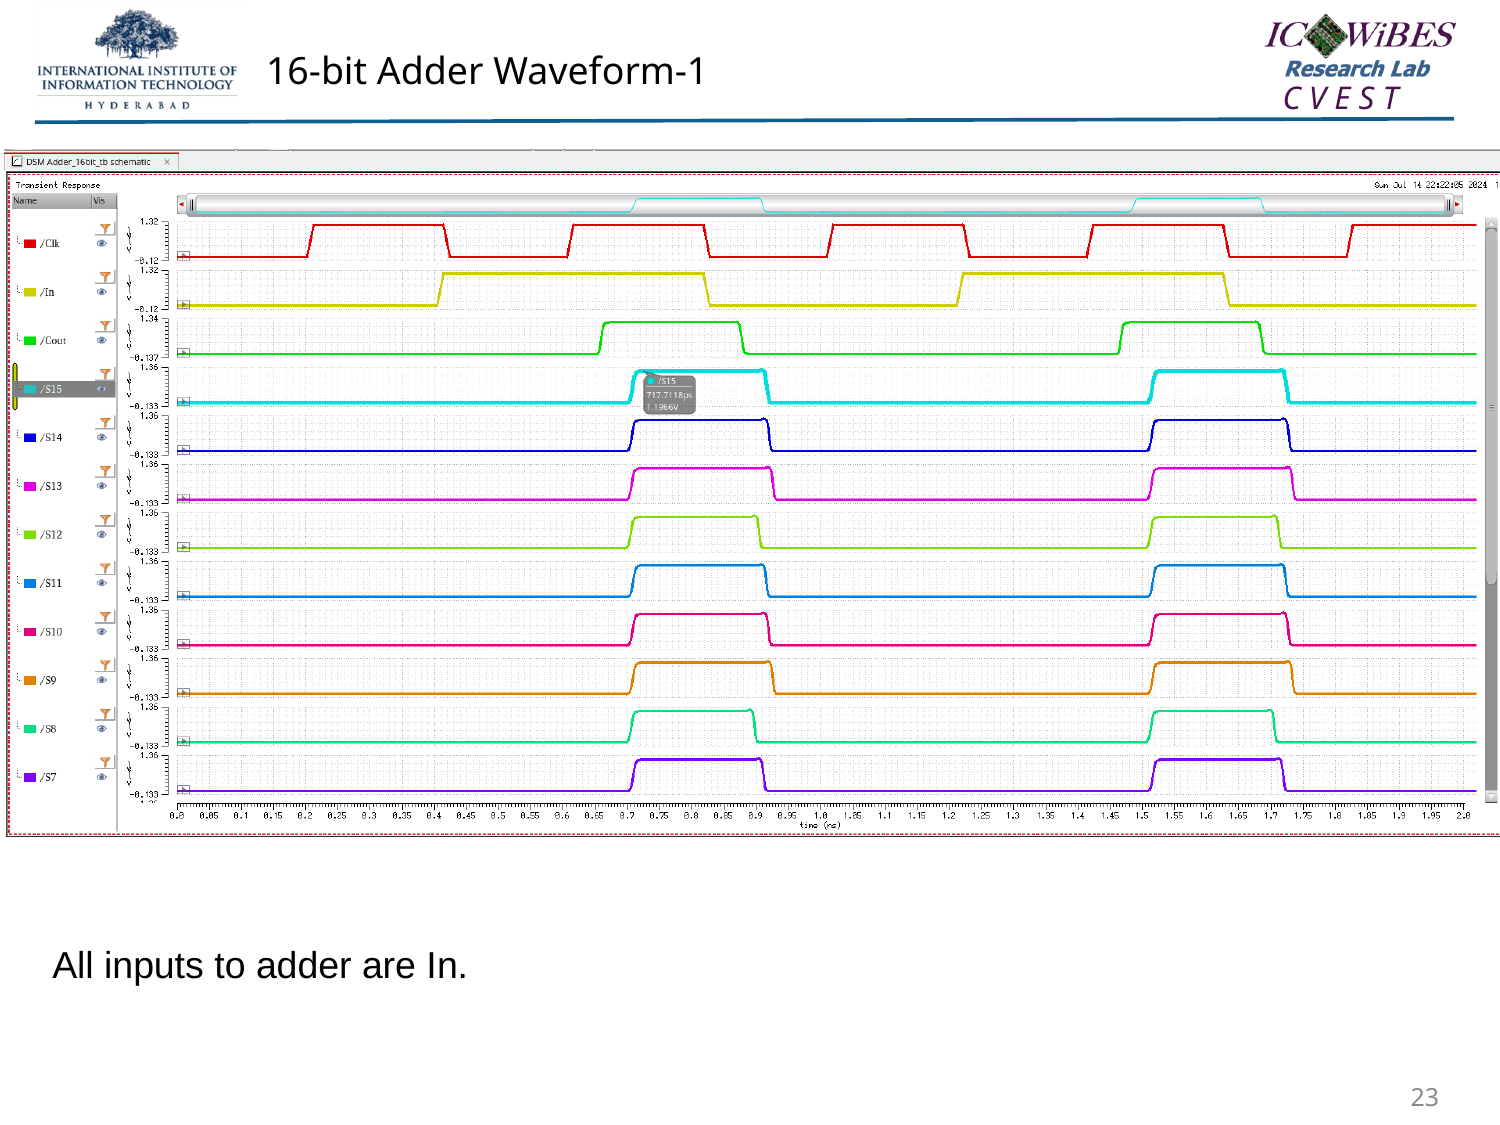

# 16-bit Adder Waveform-1
All inputs to adder are In.